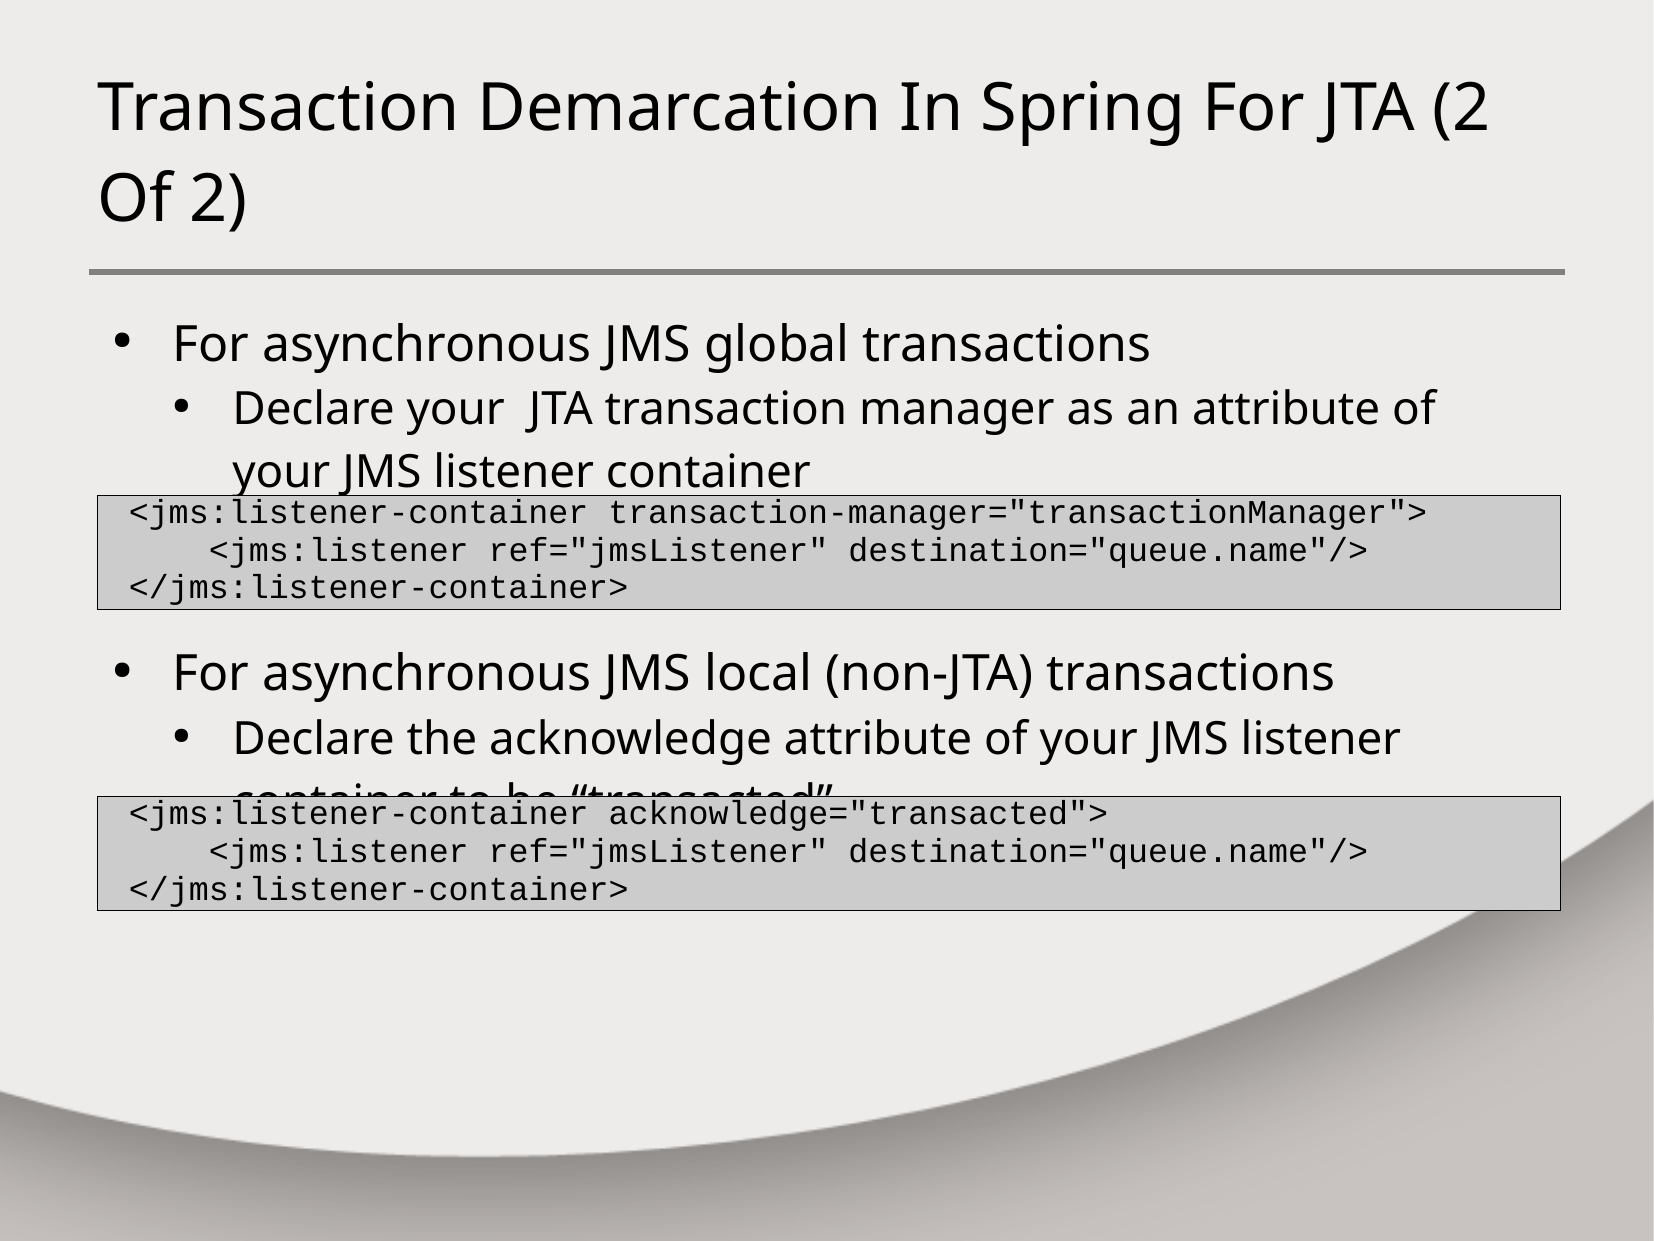

# Transaction Demarcation In Spring For JTA (2 Of 2)
For asynchronous JMS global transactions
Declare your JTA transaction manager as an attribute of your JMS listener container
For asynchronous JMS local (non-JTA) transactions
Declare the acknowledge attribute of your JMS listener container to be “transacted”
<jms:listener-container transaction-manager="transactionManager">
 <jms:listener ref="jmsListener" destination="queue.name"/>
</jms:listener-container>
<jms:listener-container acknowledge="transacted">
 <jms:listener ref="jmsListener" destination="queue.name"/>
</jms:listener-container>